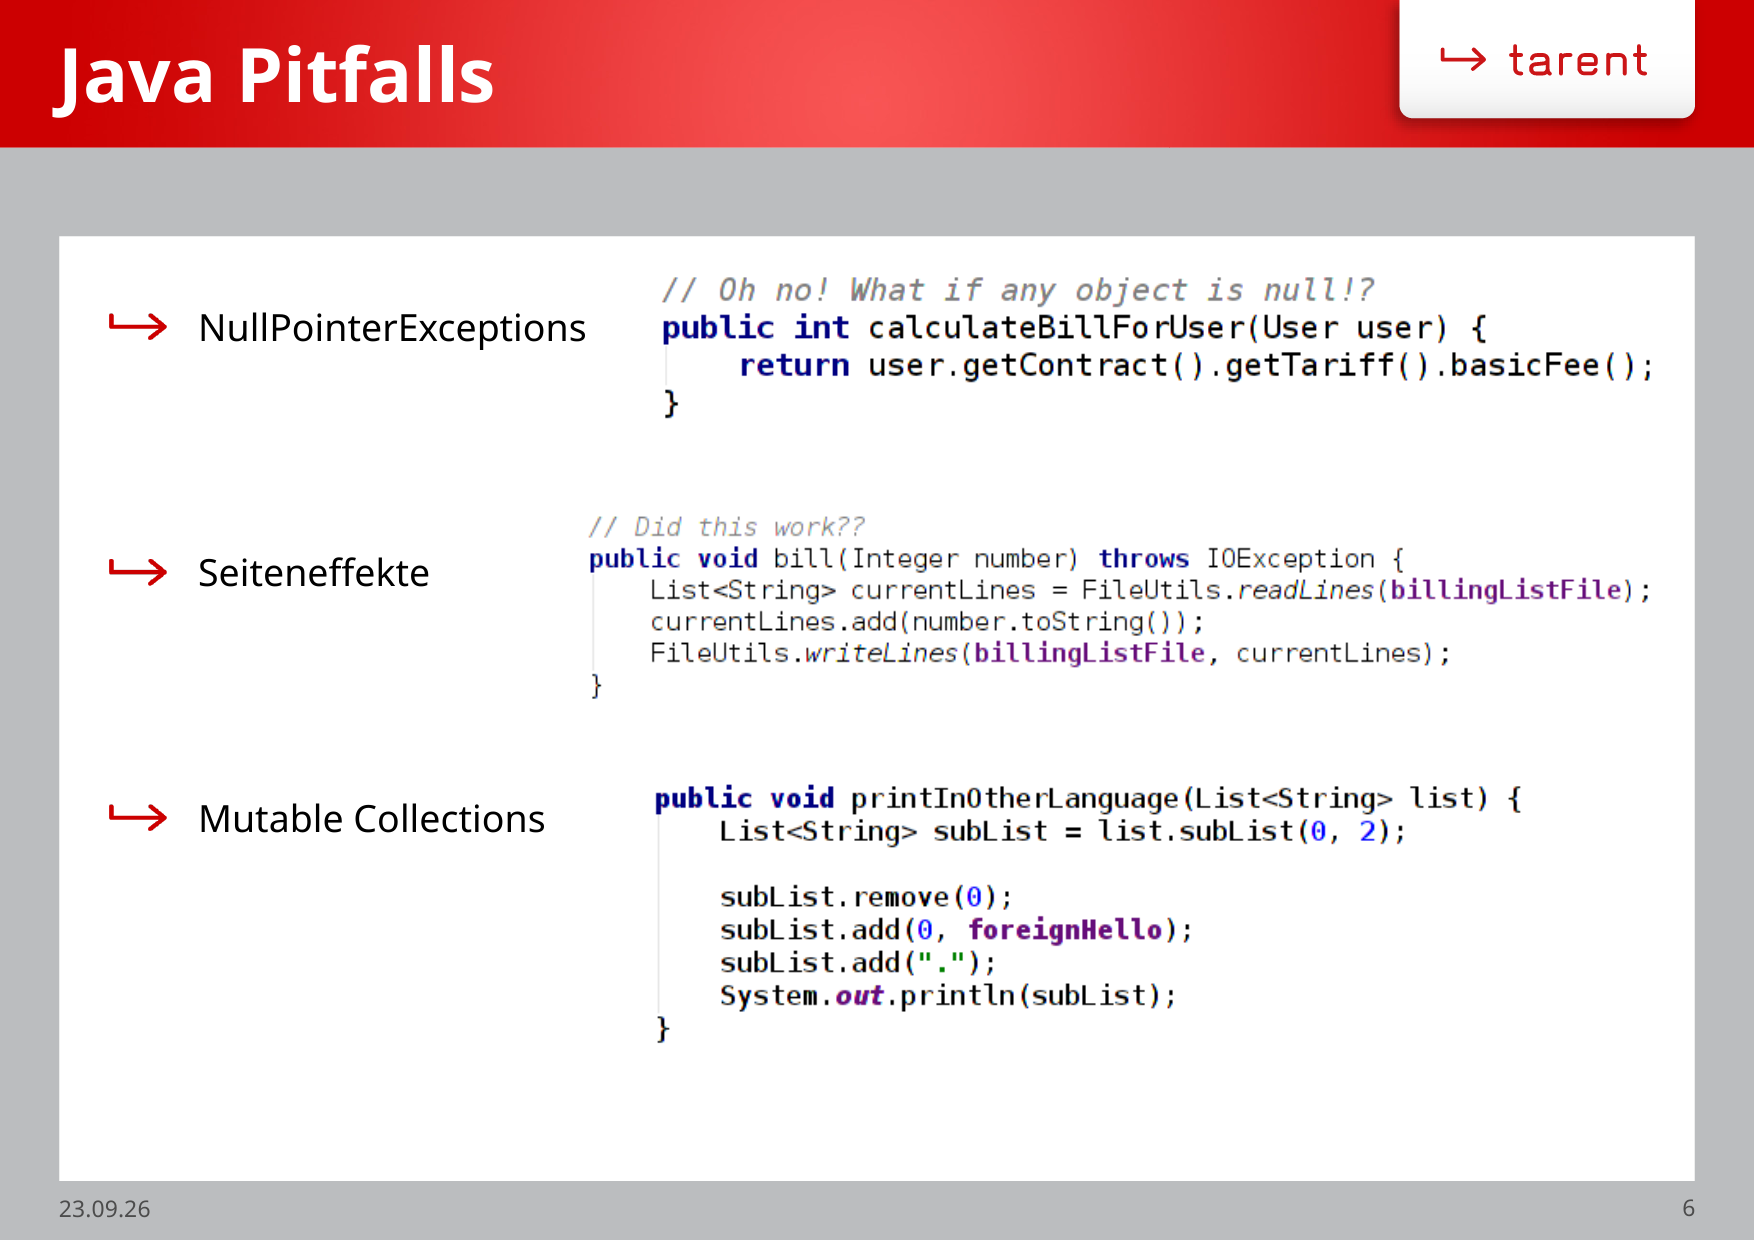

# Java Pitfalls
NullPointerExceptions
Seiteneffekte
Mutable Collections